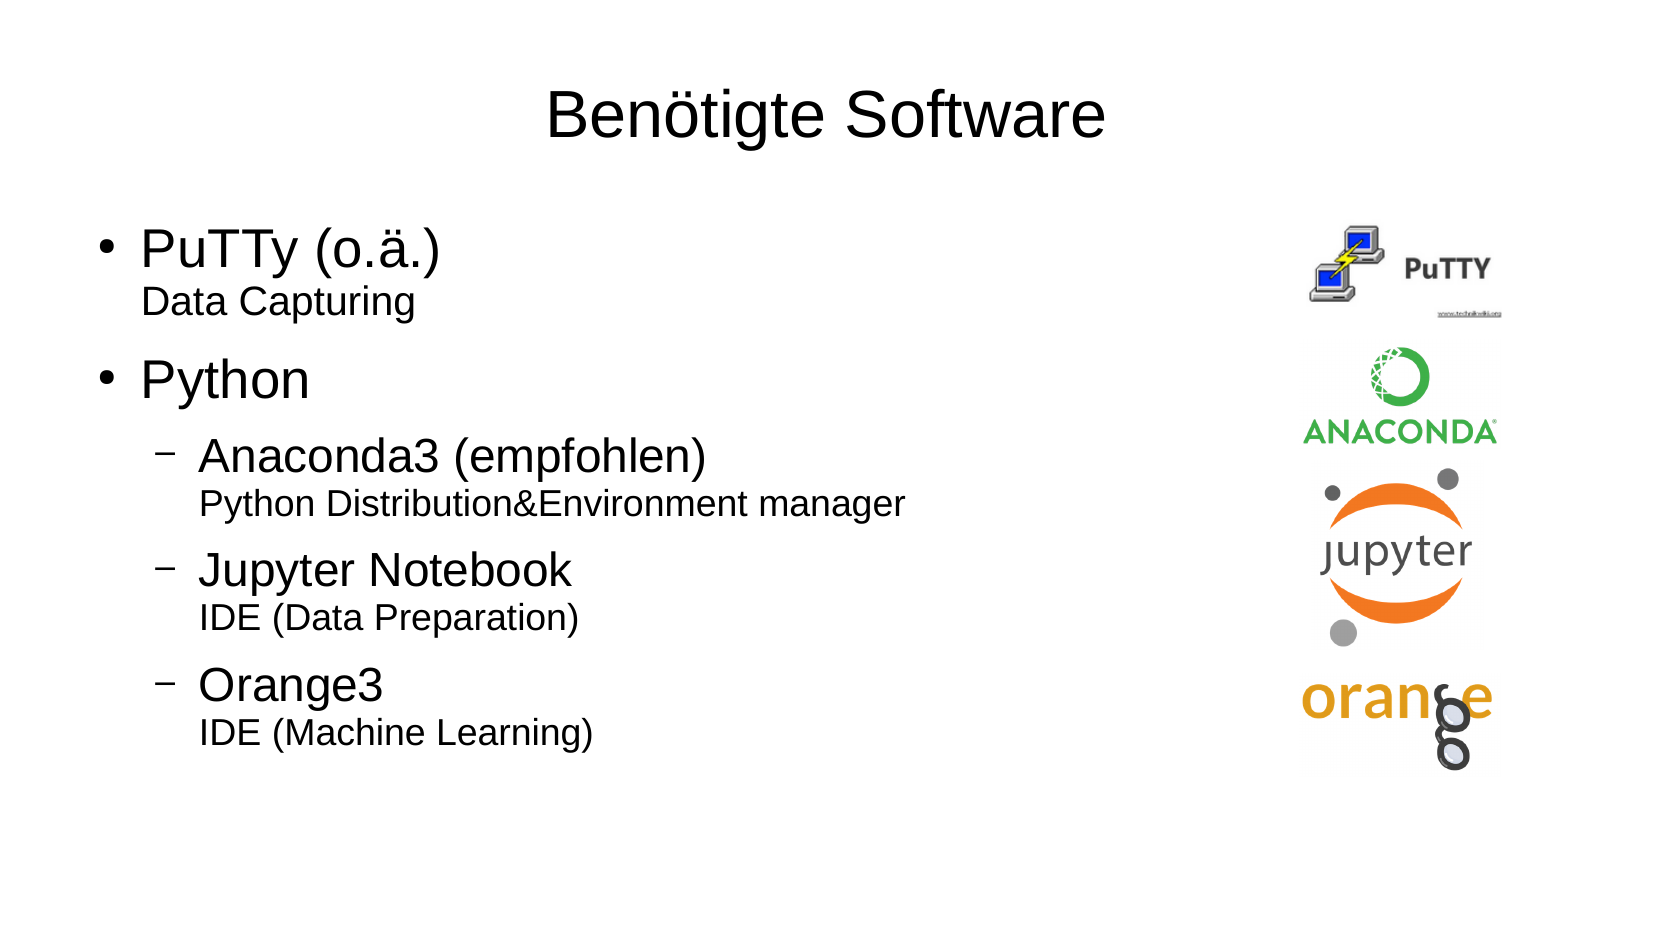

# Benötigte Software
PuTTy (o.ä.)
Data Capturing
Python
Anaconda3 (empfohlen)
Python Distribution&Environment manager
Jupyter Notebook
IDE (Data Preparation)
Orange3
IDE (Machine Learning)